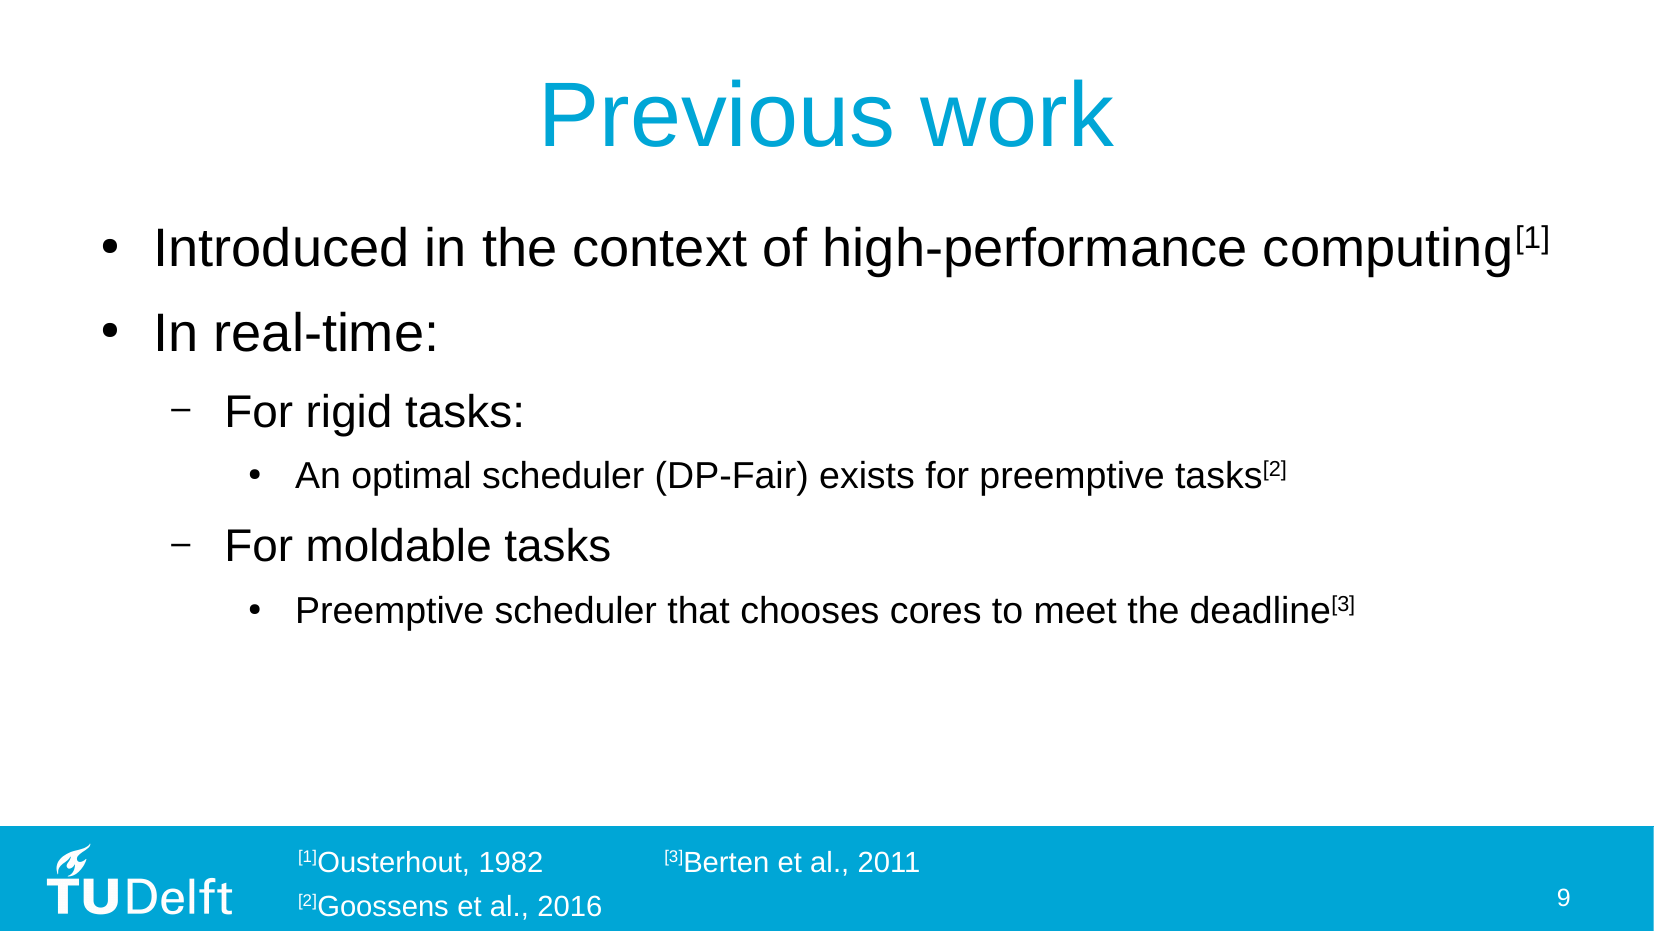

Previous work
# Introduced in the context of high-performance computing[1]
In real-time:
For rigid tasks:
An optimal scheduler (DP-Fair) exists for preemptive tasks[2]
For moldable tasks
Preemptive scheduler that chooses cores to meet the deadline[3]
[1]Ousterhout, 1982
[3]Berten et al., 2011
9
[2]Goossens et al., 2016